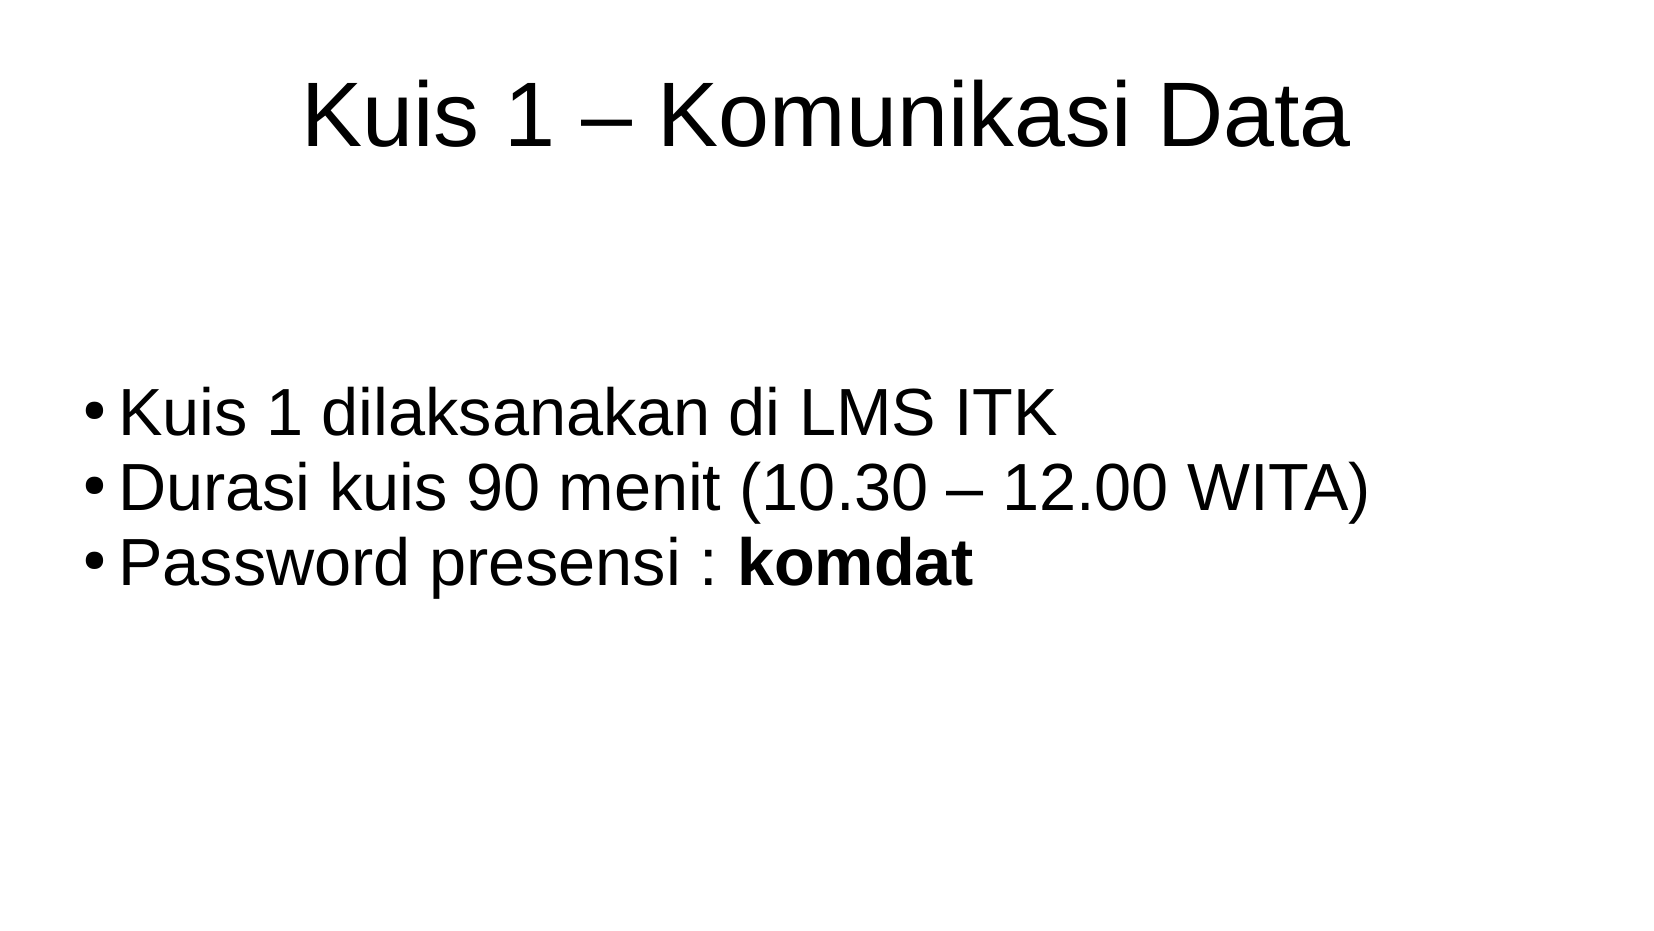

# Kuis 1 – Komunikasi Data
Kuis 1 dilaksanakan di LMS ITK
Durasi kuis 90 menit (10.30 – 12.00 WITA)
Password presensi : komdat